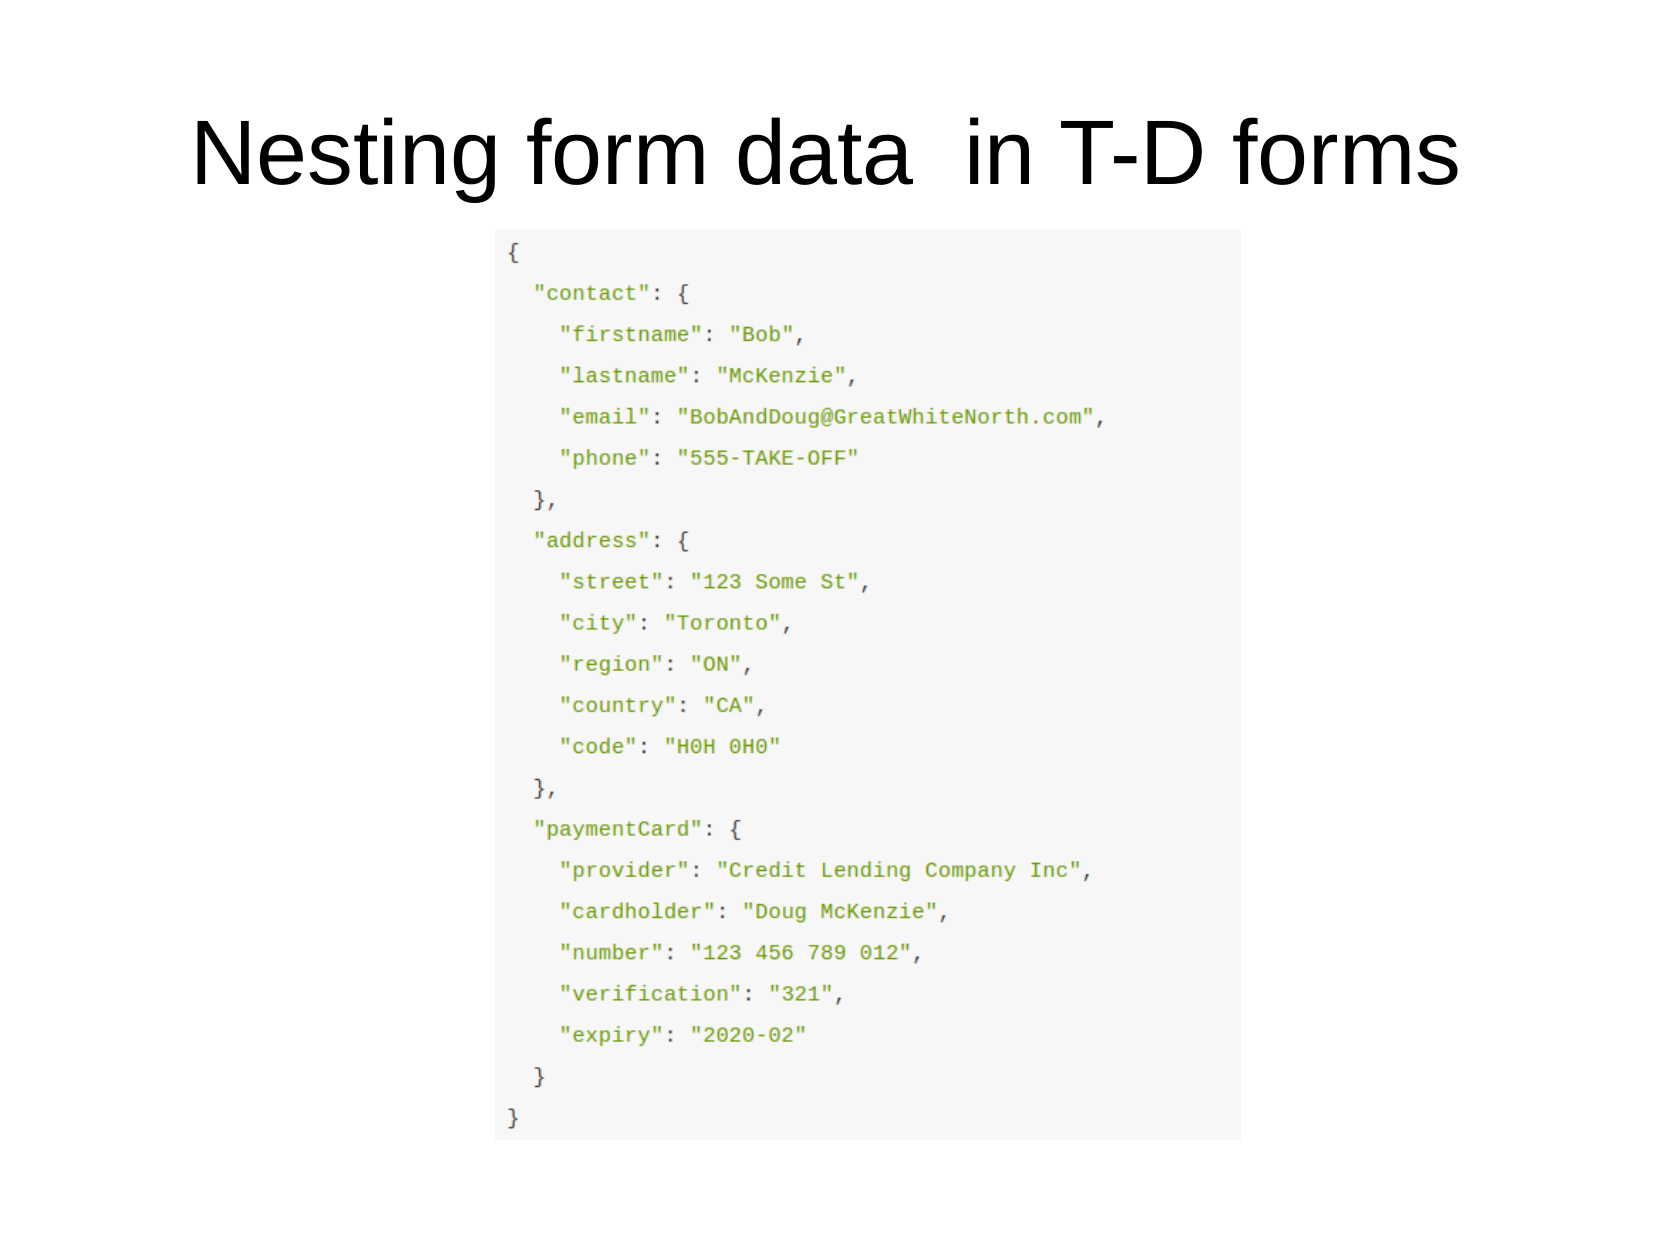

# Nesting form data in T-D forms